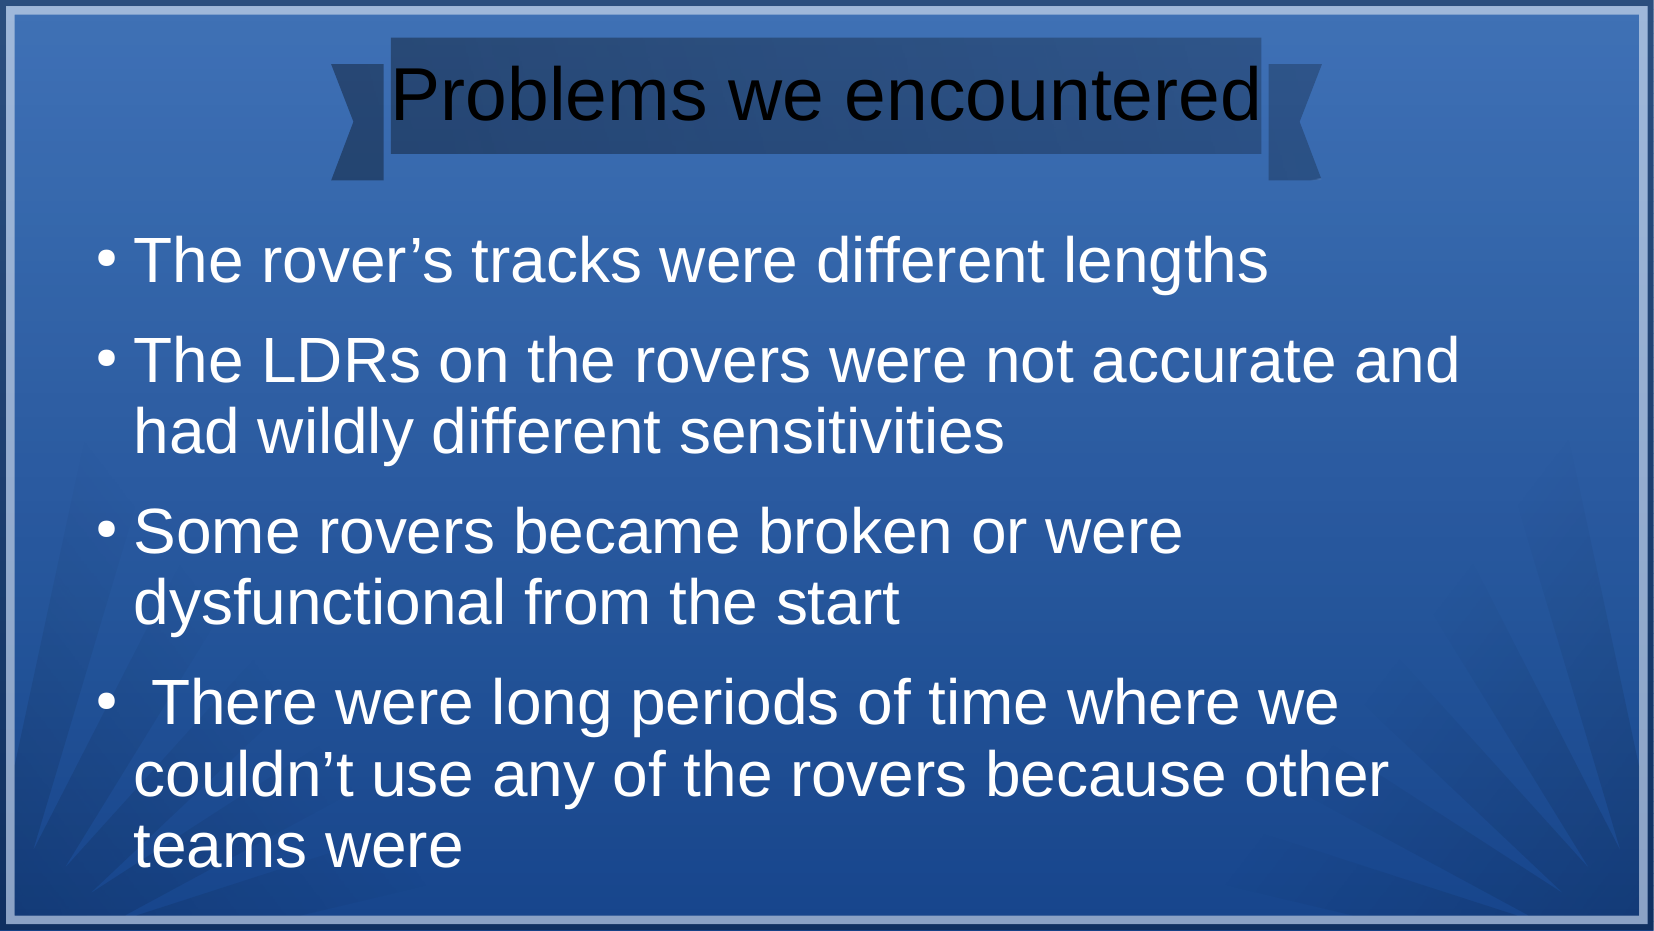

# Problems we encountered
The rover’s tracks were different lengths
The LDRs on the rovers were not accurate and had wildly different sensitivities
Some rovers became broken or were dysfunctional from the start
 There were long periods of time where we couldn’t use any of the rovers because other teams were